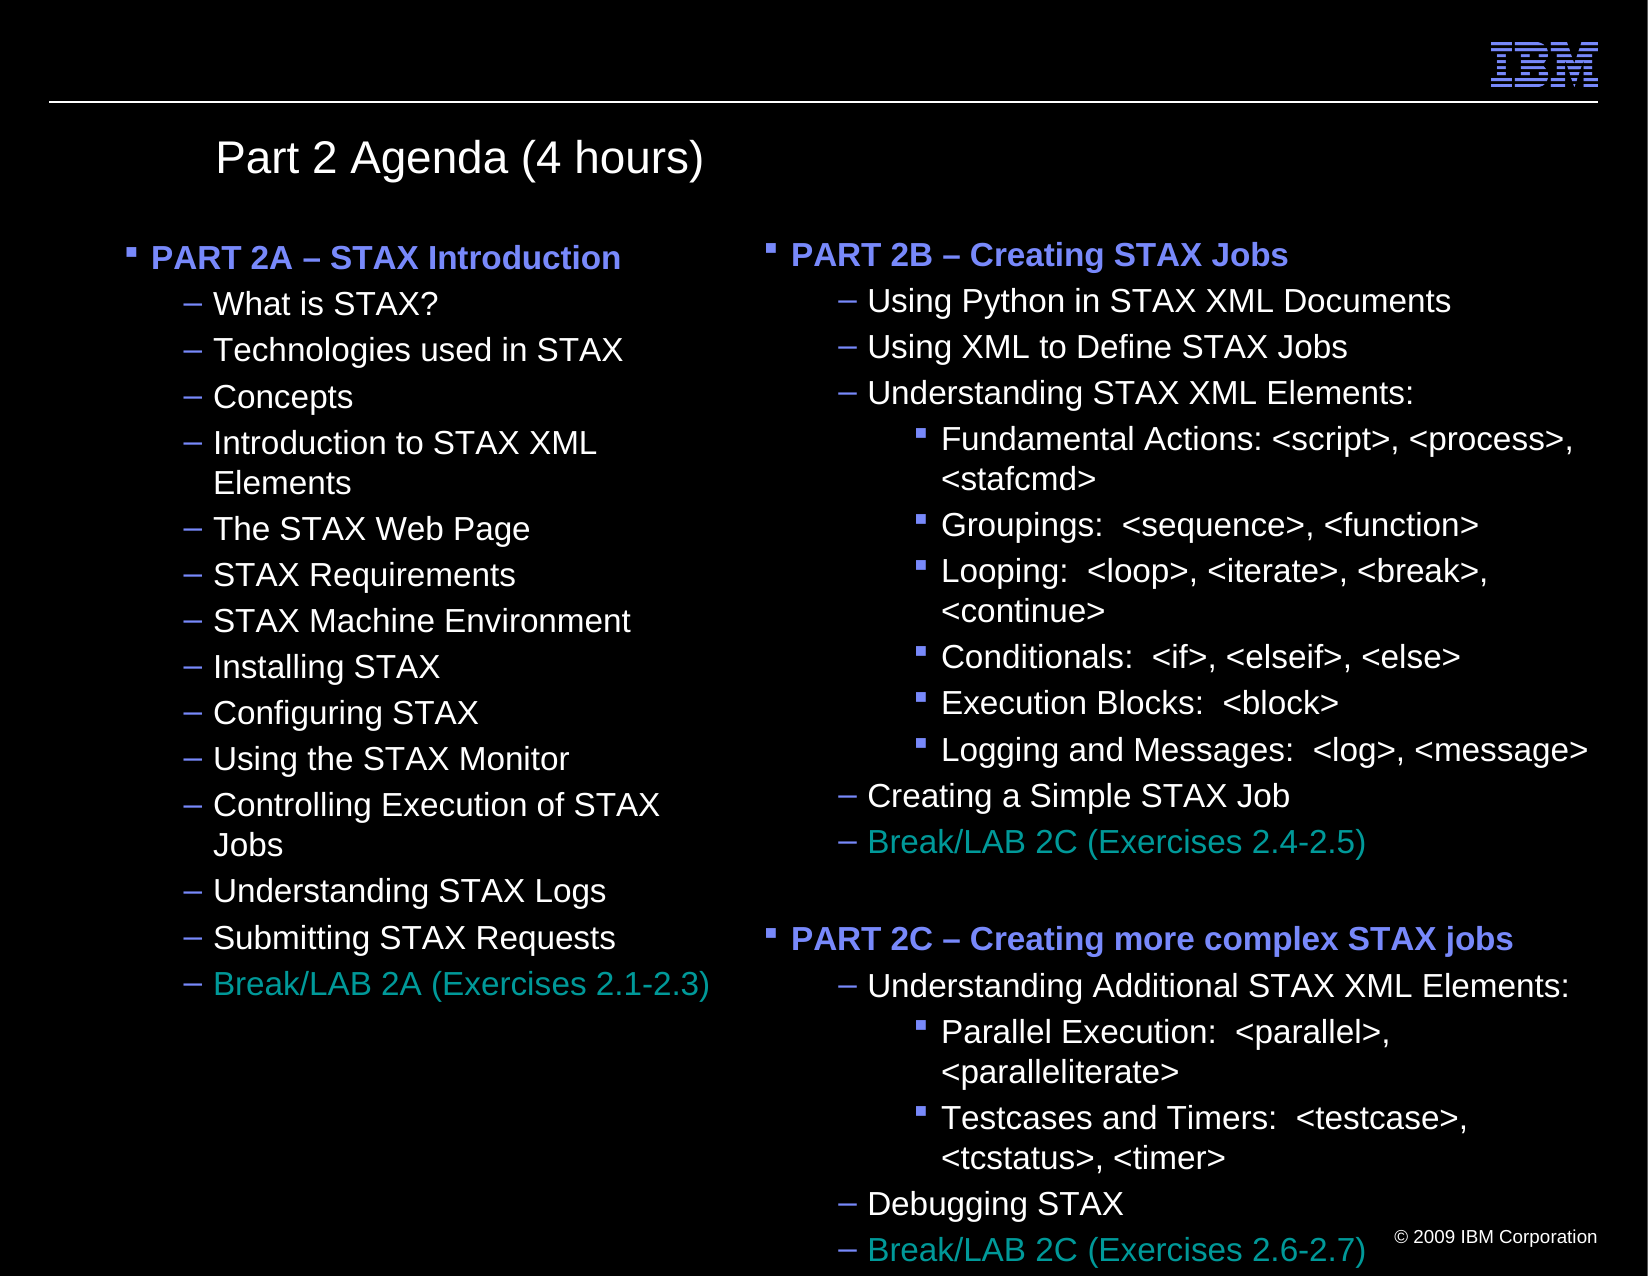

# Part 2 Agenda (4 hours)
PART 2B – Creating STAX Jobs
Using Python in STAX XML Documents
Using XML to Define STAX Jobs
Understanding STAX XML Elements:
Fundamental Actions: <script>, <process>, <stafcmd>
Groupings: <sequence>, <function>
Looping: <loop>, <iterate>, <break>, <continue>
Conditionals: <if>, <elseif>, <else>
Execution Blocks: <block>
Logging and Messages: <log>, <message>
Creating a Simple STAX Job
Break/LAB 2C (Exercises 2.4-2.5)
PART 2C – Creating more complex STAX jobs
Understanding Additional STAX XML Elements:
Parallel Execution: <parallel>, <paralleliterate>
Testcases and Timers: <testcase>, <tcstatus>, <timer>
Debugging STAX
Break/LAB 2C (Exercises 2.6-2.7)
PART 2A – STAX Introduction
What is STAX?
Technologies used in STAX
Concepts
Introduction to STAX XML Elements
The STAX Web Page
STAX Requirements
STAX Machine Environment
Installing STAX
Configuring STAX
Using the STAX Monitor
Controlling Execution of STAX Jobs
Understanding STAX Logs
Submitting STAX Requests
Break/LAB 2A (Exercises 2.1-2.3)